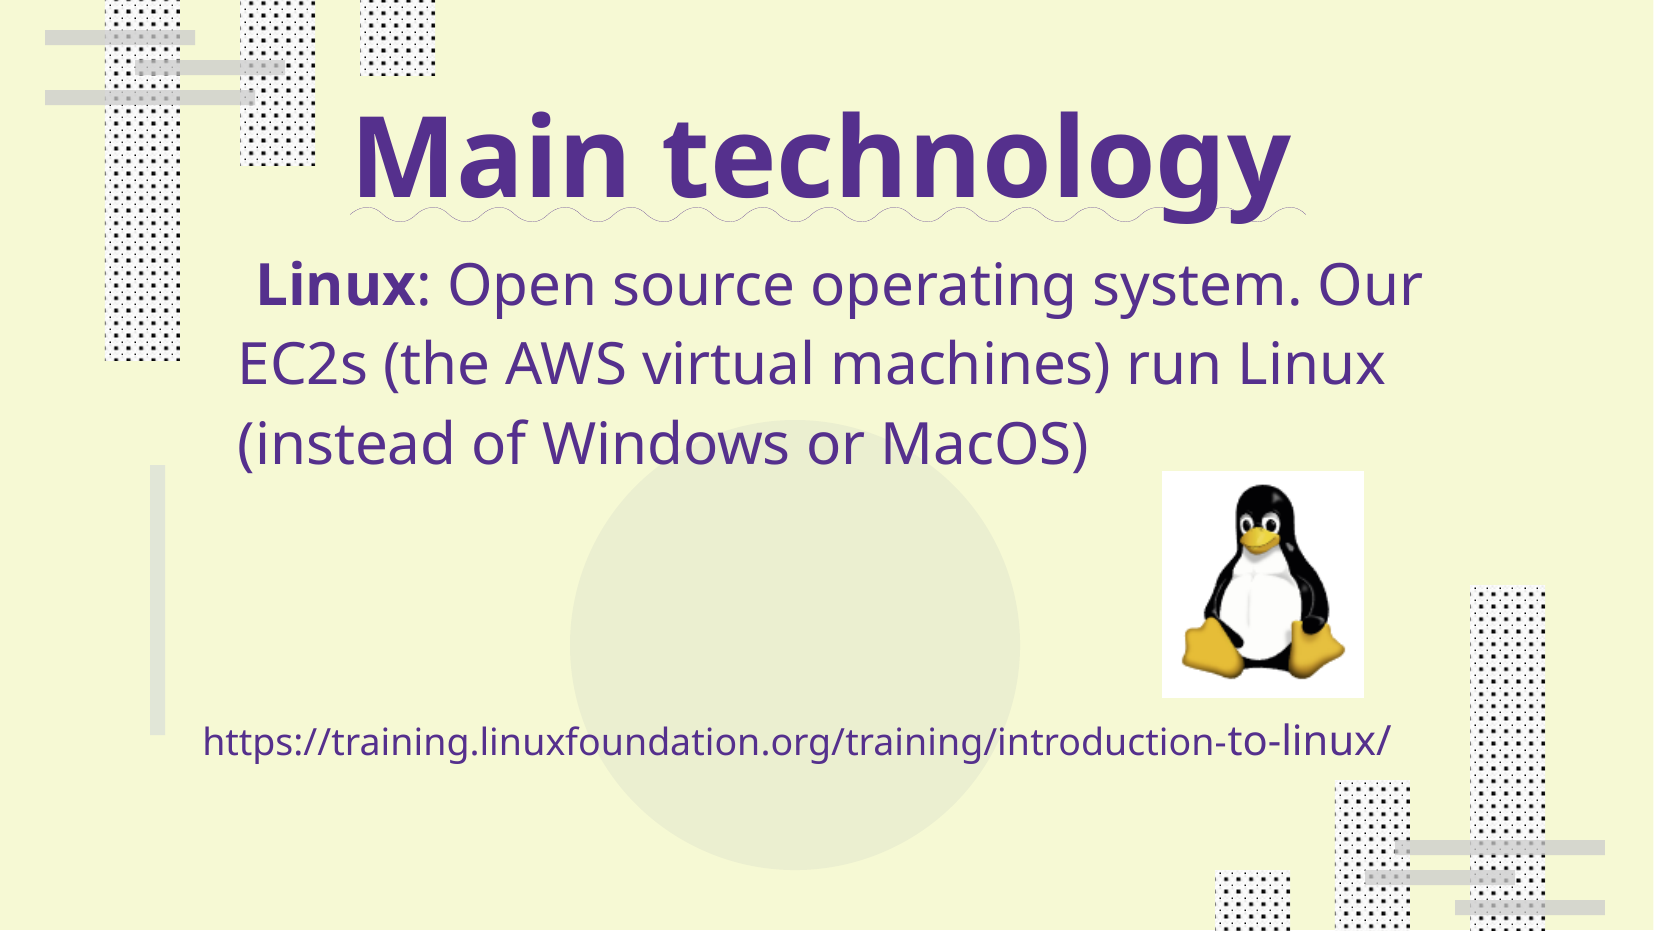

# Main technology
Linux: Open source operating system. Our EC2s (the AWS virtual machines) run Linux (instead of Windows or MacOS)
https://training.linuxfoundation.org/training/introduction-to-linux/